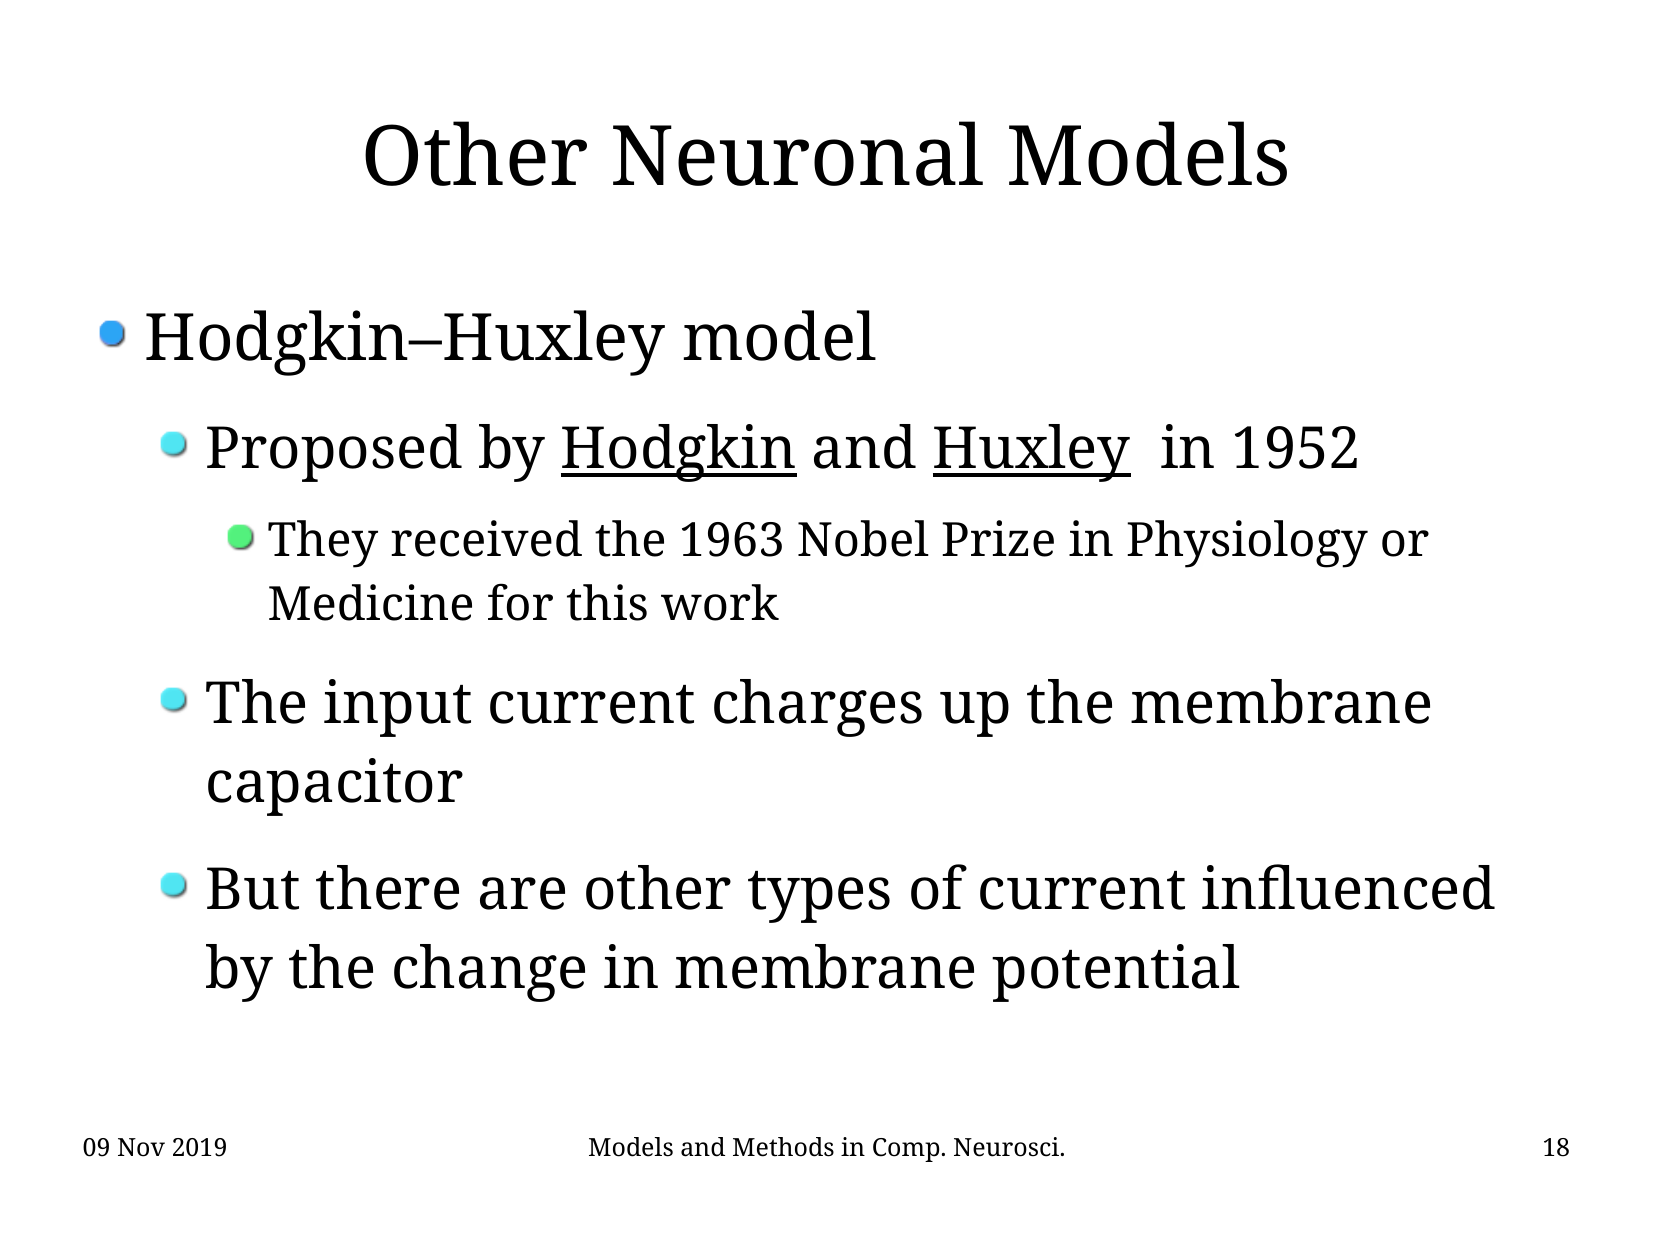

# Other Neuronal Models
Hodgkin–Huxley model
Proposed by Hodgkin and Huxley in 1952
They received the 1963 Nobel Prize in Physiology or Medicine for this work
The input current charges up the membrane capacitor
But there are other types of current influenced by the change in membrane potential
09 Nov 2019
Models and Methods in Comp. Neurosci.
18